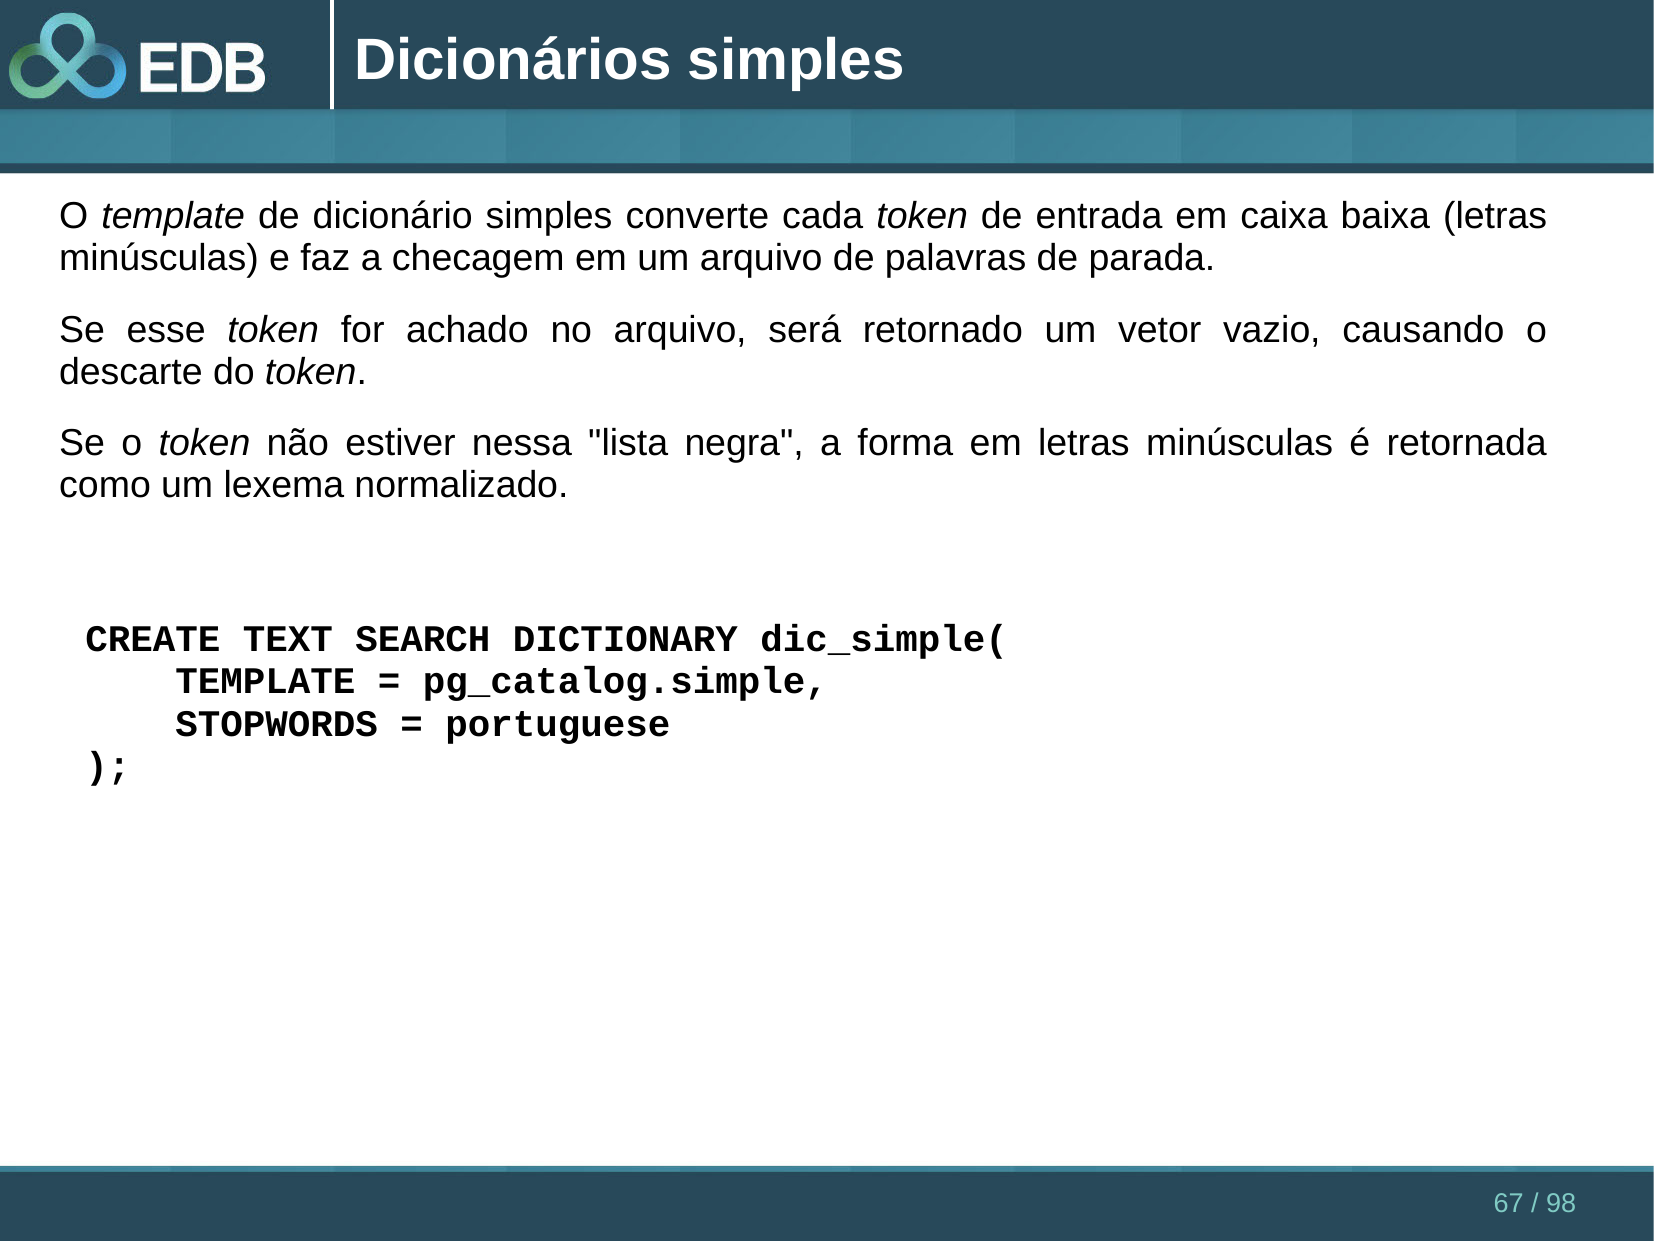

# Dicionários simples
O template de dicionário simples converte cada token de entrada em caixa baixa (letras minúsculas) e faz a checagem em um arquivo de palavras de parada.
Se esse token for achado no arquivo, será retornado um vetor vazio, causando o descarte do token.
Se o token não estiver nessa "lista negra", a forma em letras minúsculas é retornada como um lexema normalizado.
CREATE TEXT SEARCH DICTIONARY dic_simple(
 TEMPLATE = pg_catalog.simple,
 STOPWORDS = portuguese
);